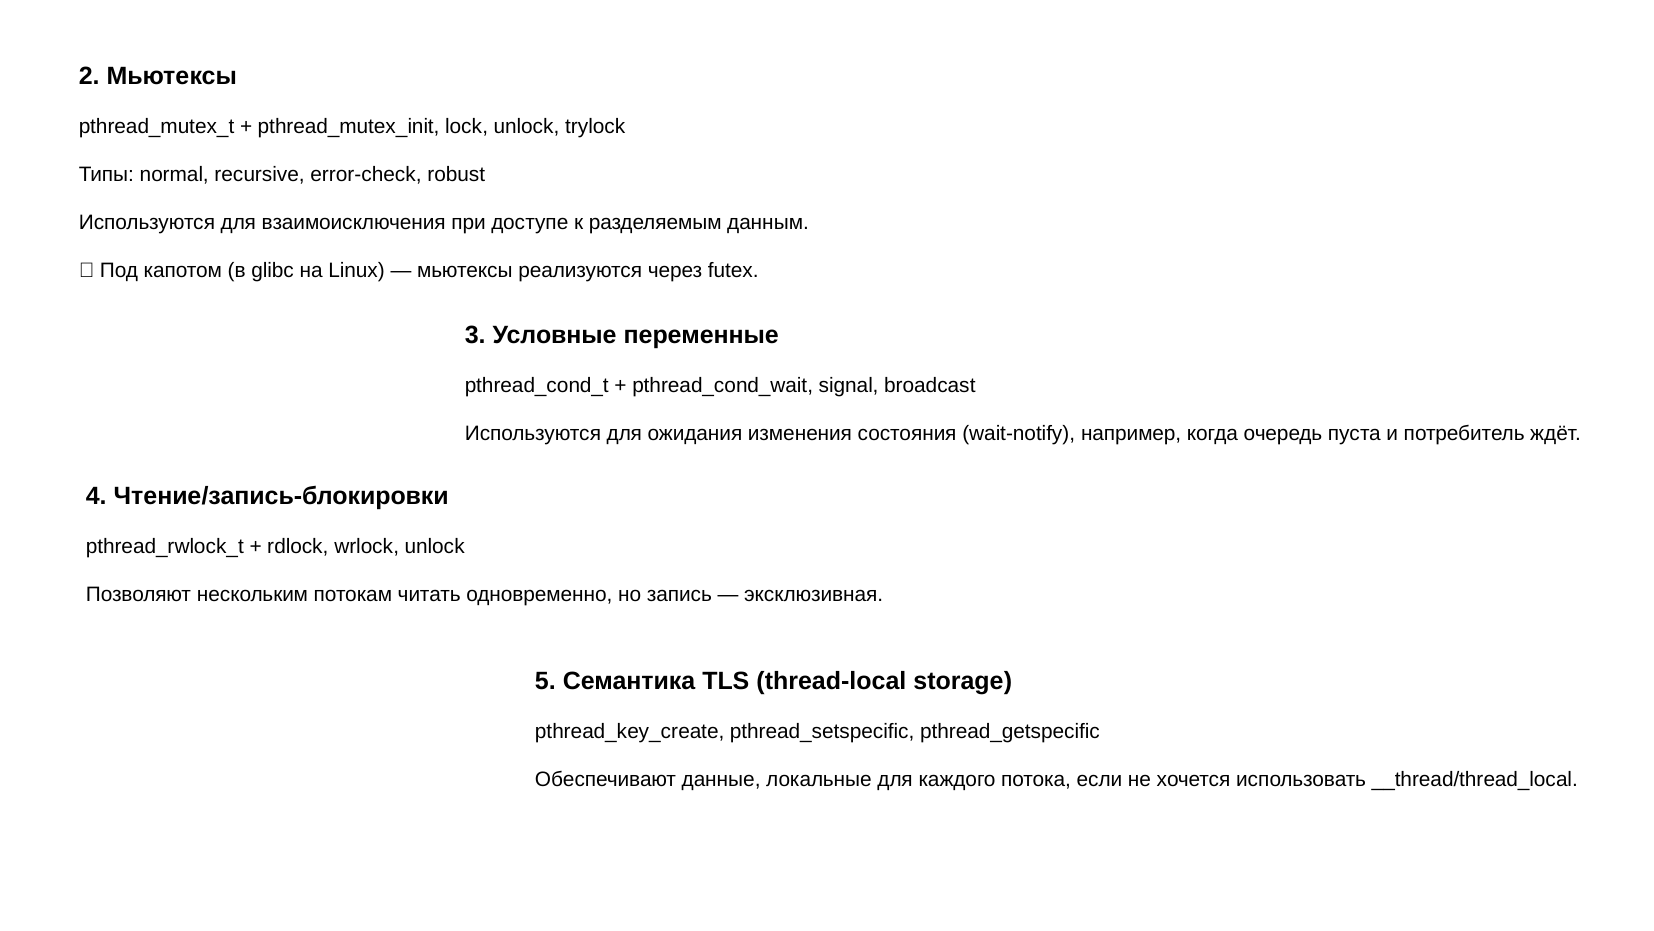

2. Мьютексы
pthread_mutex_t + pthread_mutex_init, lock, unlock, trylock
Типы: normal, recursive, error-check, robust
Используются для взаимоисключения при доступе к разделяемым данным.
💡 Под капотом (в glibc на Linux) — мьютексы реализуются через futex.
3. Условные переменные
pthread_cond_t + pthread_cond_wait, signal, broadcast
Используются для ожидания изменения состояния (wait-notify), например, когда очередь пуста и потребитель ждёт.
4. Чтение/запись-блокировки
pthread_rwlock_t + rdlock, wrlock, unlock
Позволяют нескольким потокам читать одновременно, но запись — эксклюзивная.
5. Семантика TLS (thread-local storage)
pthread_key_create, pthread_setspecific, pthread_getspecific
Обеспечивают данные, локальные для каждого потока, если не хочется использовать __thread/thread_local.